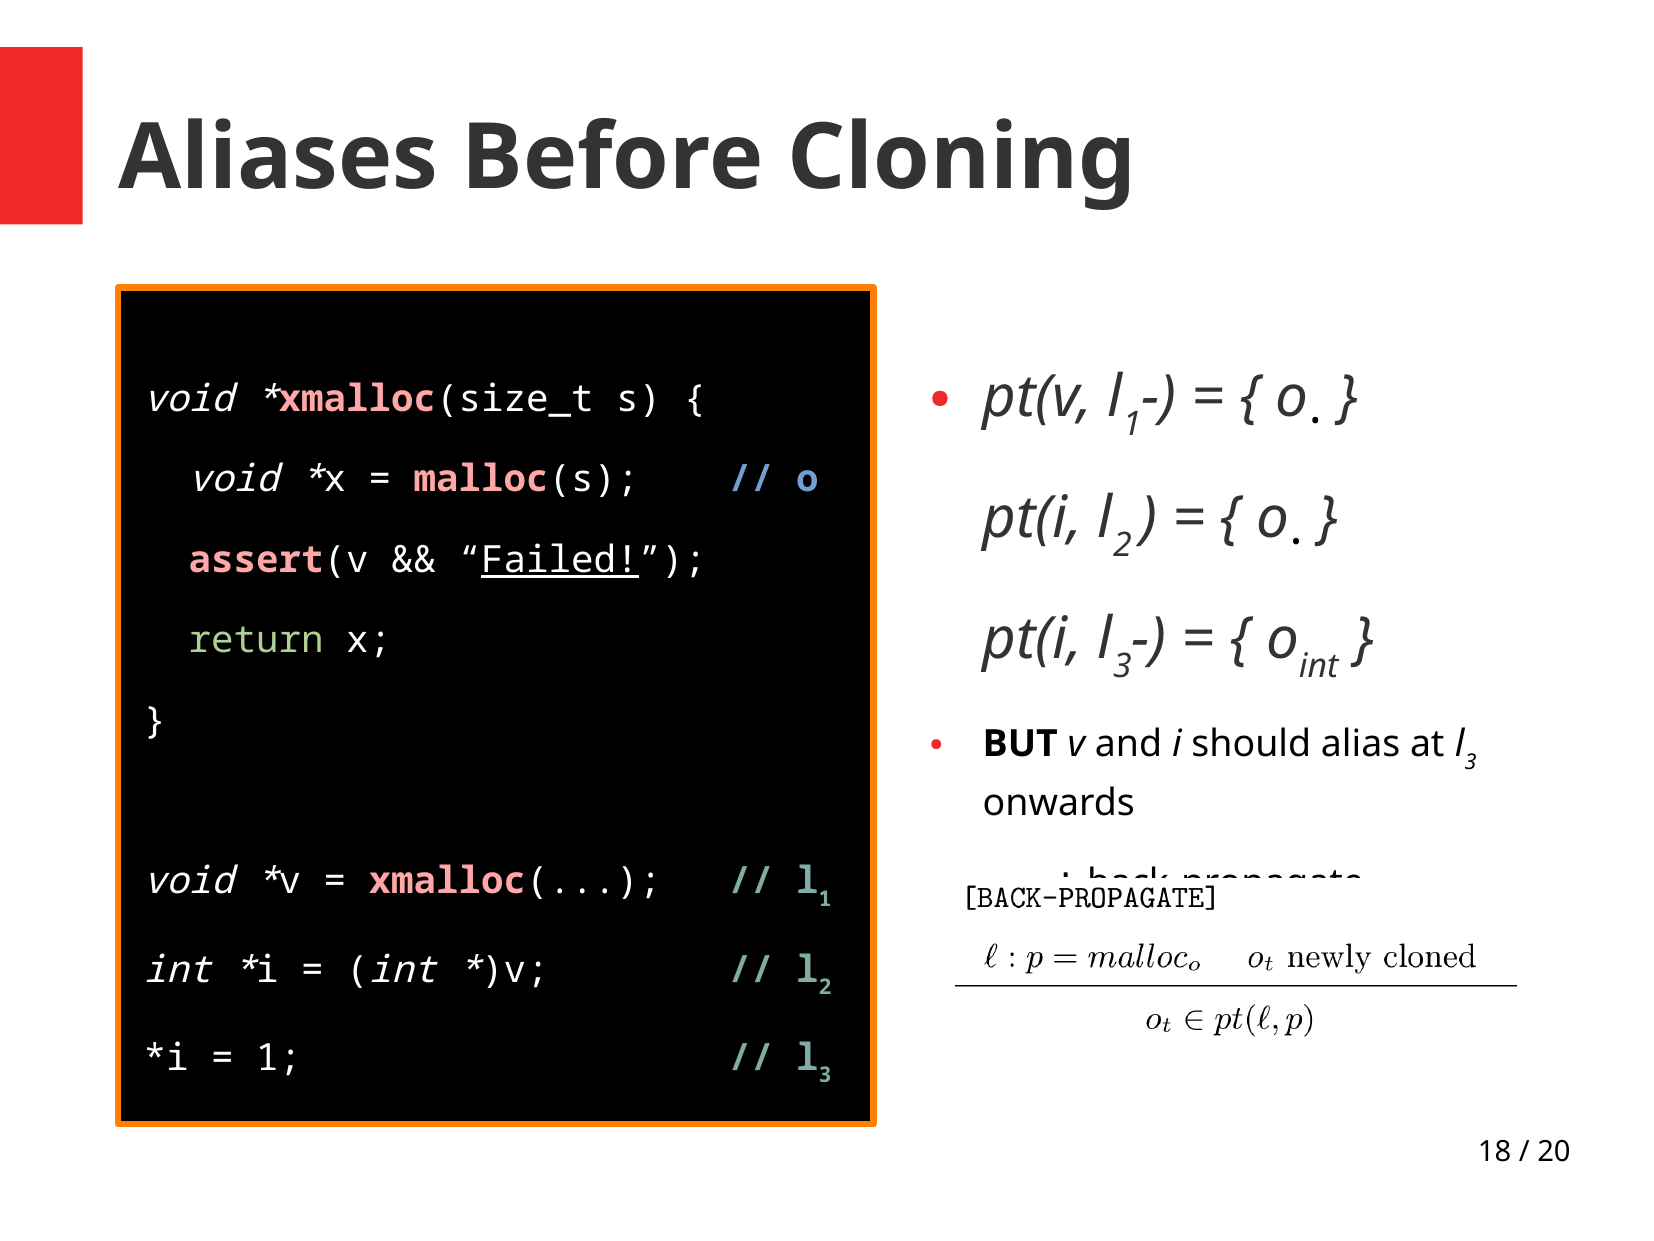

# Aliases Before Cloning
 void *xmalloc(size_t s) {
 void *x = malloc(s); // o
 assert(v && “Failed!”);
 return x;
 }
 void *v = xmalloc(...); // l1
 int *i = (int *)v; // l2
 *i = 1; // l3
pt(v, l1-) = { o• }
pt(i, l2 ) = { o• }
pt(i, l3-) = { oint }
BUT v and i should alias at l3 onwards
∴ back-propagate
18